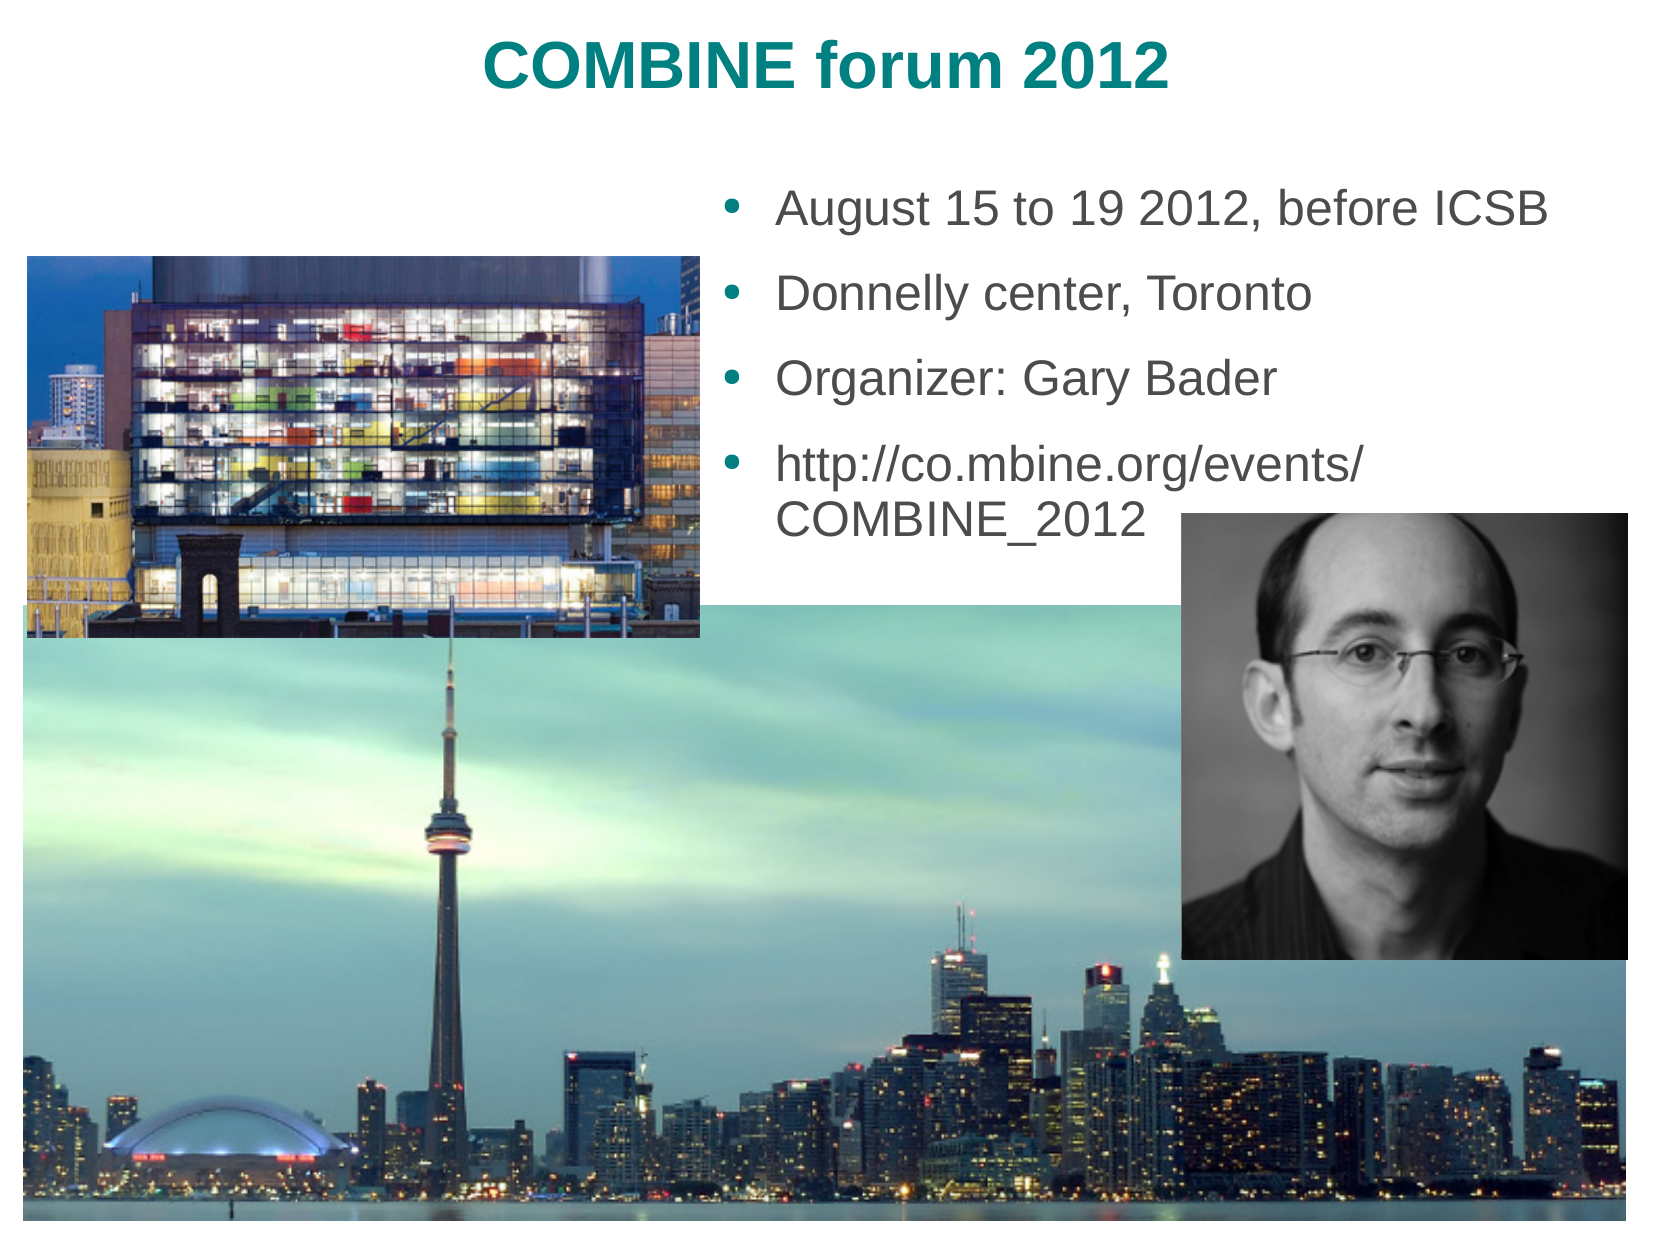

# COMBINE forum 2012
August 15 to 19 2012, before ICSB
Donnelly center, Toronto
Organizer: Gary Bader
http://co.mbine.org/events/COMBINE_2012